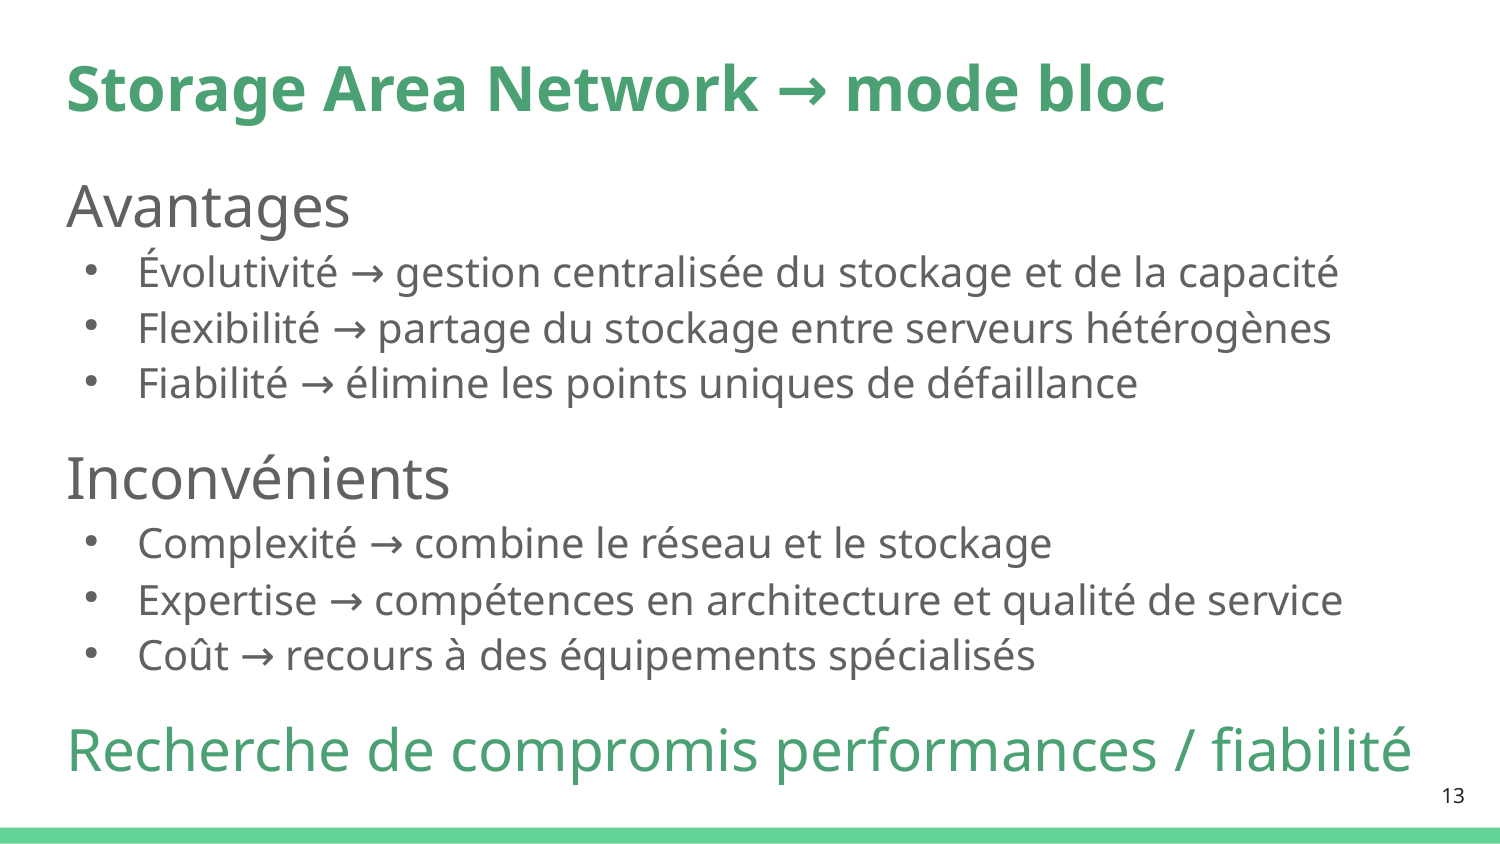

# Storage Area Network → mode bloc
Avantages
Évolutivité → gestion centralisée du stockage et de la capacité
Flexibilité → partage du stockage entre serveurs hétérogènes
Fiabilité → élimine les points uniques de défaillance
Inconvénients
Complexité → combine le réseau et le stockage
Expertise → compétences en architecture et qualité de service
Coût → recours à des équipements spécialisés
Recherche de compromis performances / fiabilité